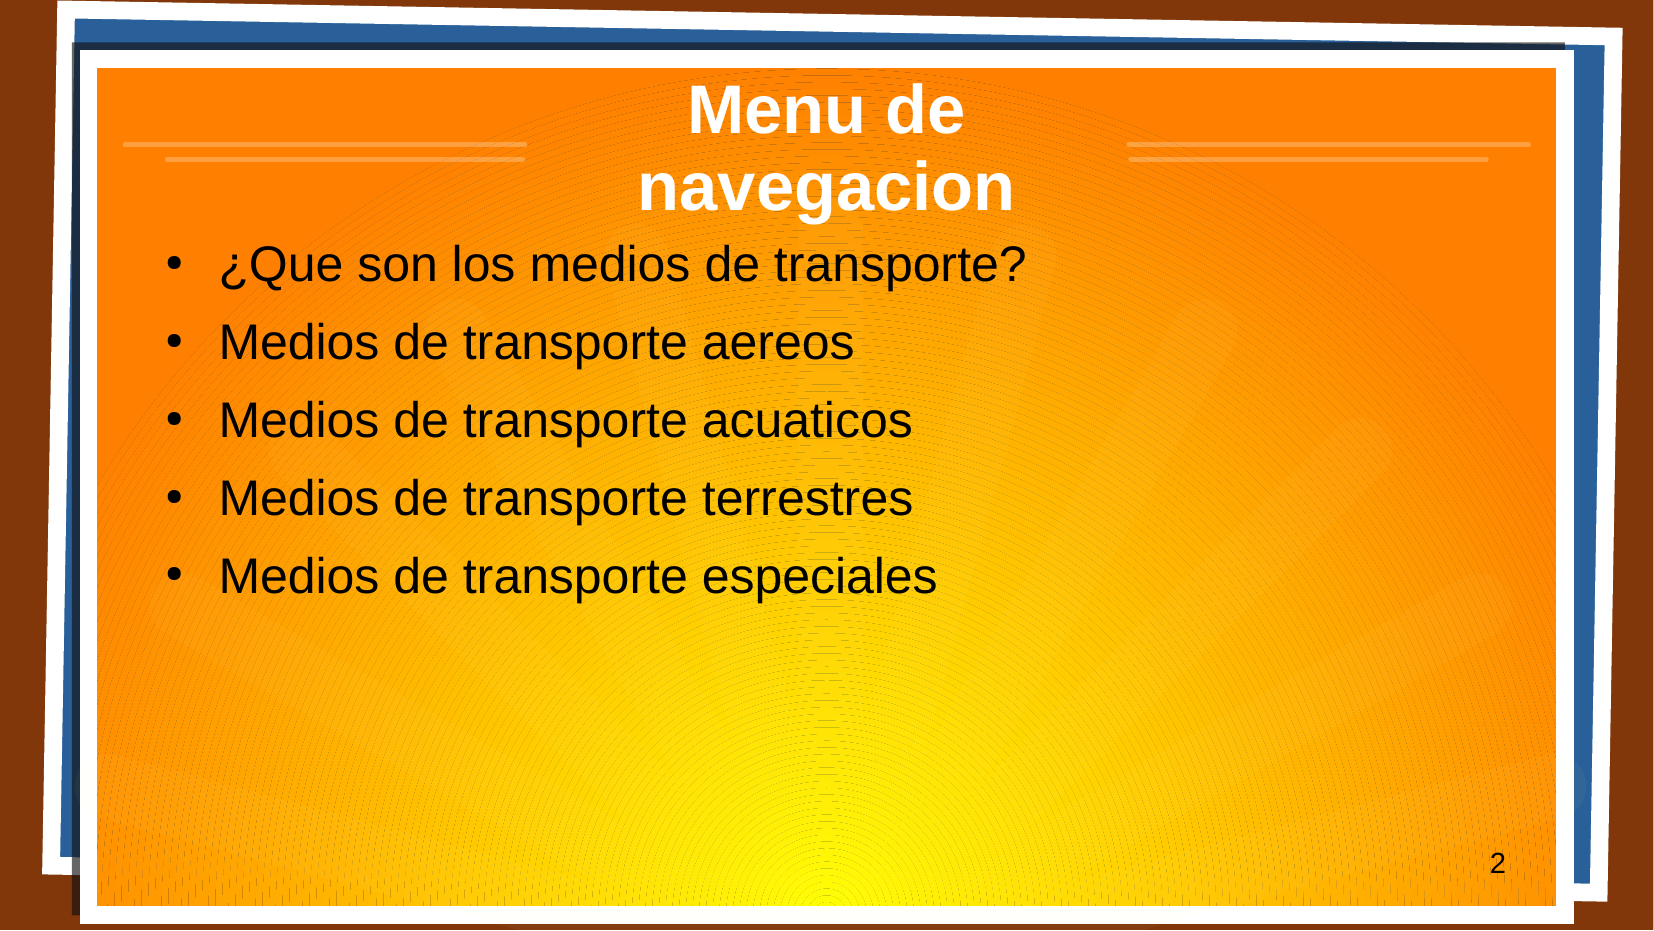

# Menu de navegacion
¿Que son los medios de transporte?
Medios de transporte aereos
Medios de transporte acuaticos
Medios de transporte terrestres
Medios de transporte especiales
2